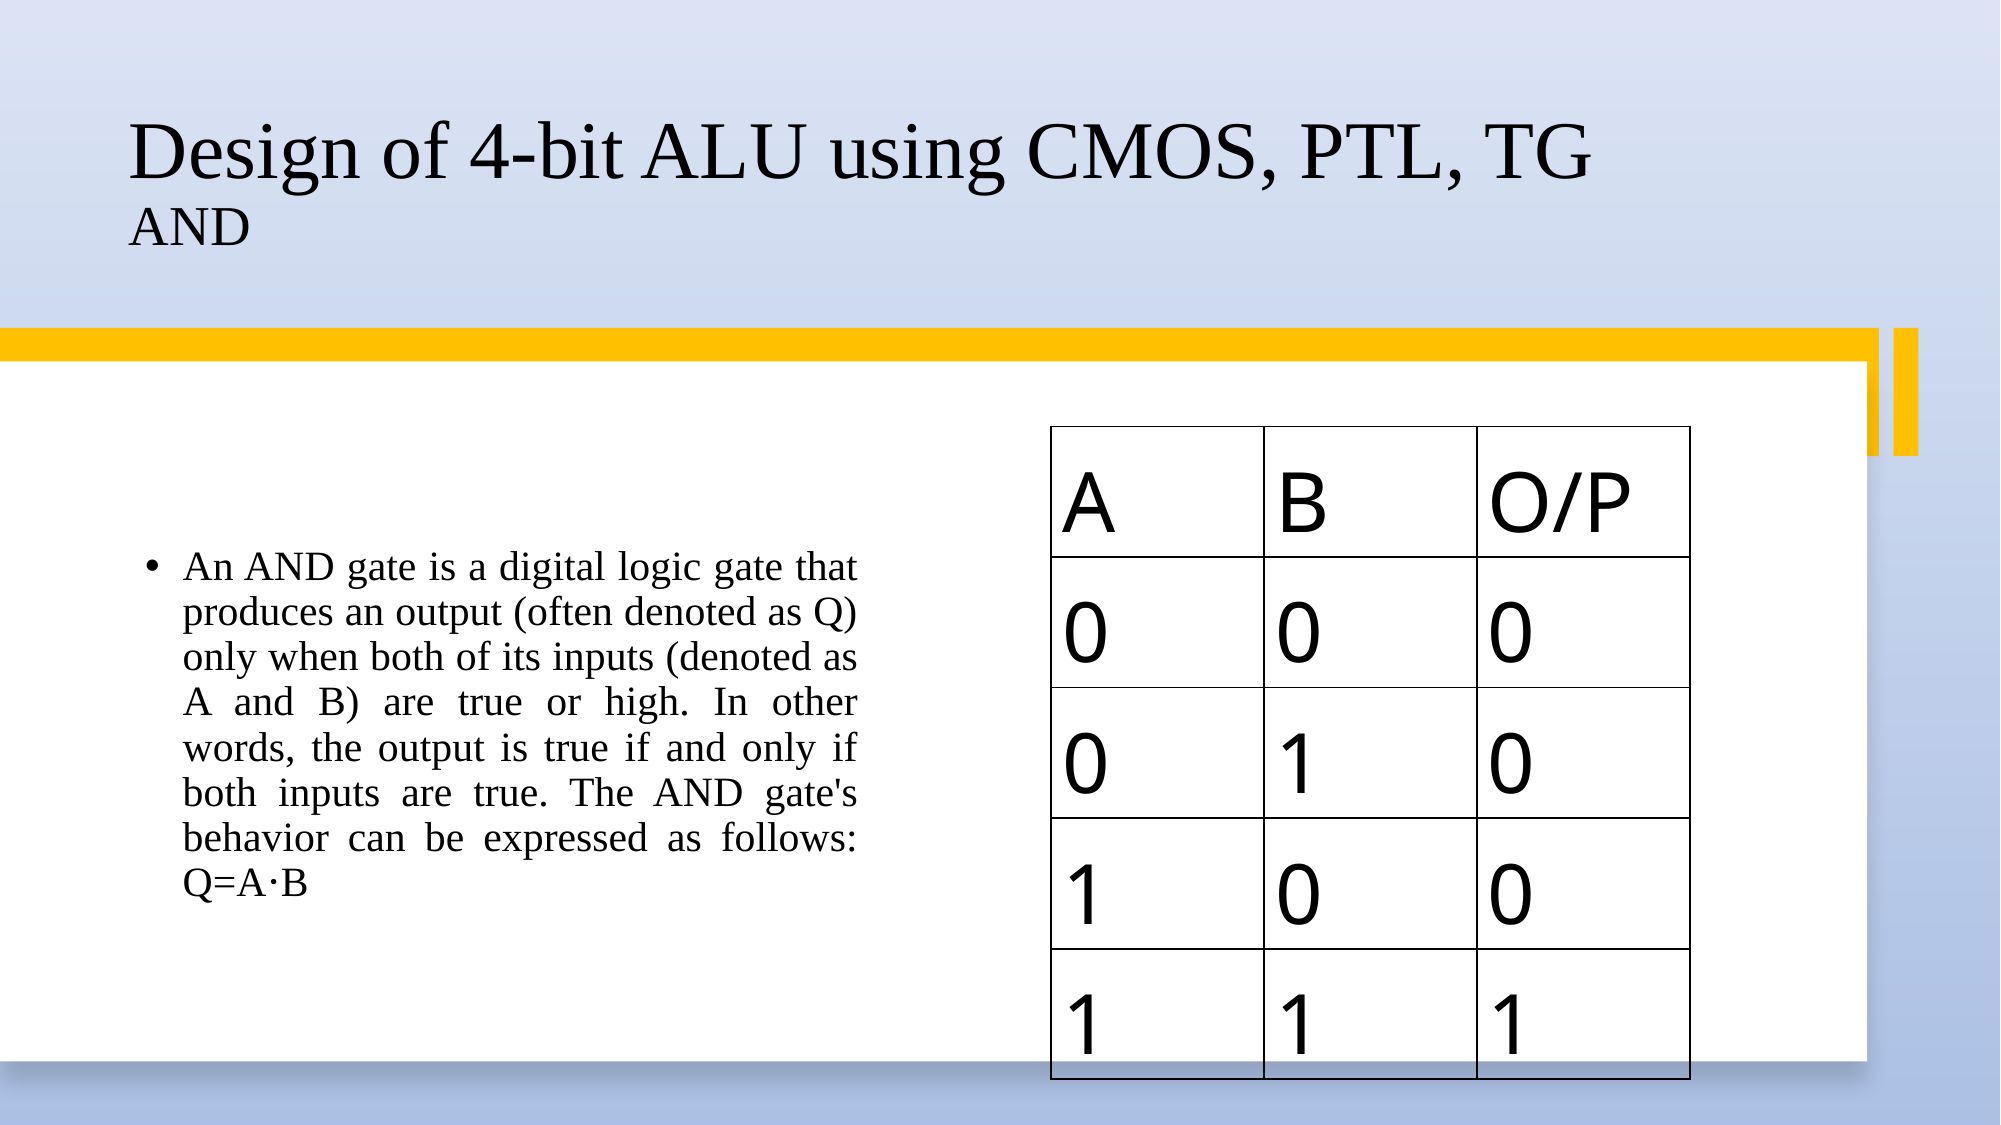

# Design of 4-bit ALU using CMOS, PTL, TG AND
An AND gate is a digital logic gate that produces an output (often denoted as Q) only when both of its inputs (denoted as A and B) are true or high. In other words, the output is true if and only if both inputs are true. The AND gate's behavior can be expressed as follows: Q=A⋅B
| A | B | O/P |
| --- | --- | --- |
| 0 | 0 | 0 |
| 0 | 1 | 0 |
| 1 | 0 | 0 |
| 1 | 1 | 1 |